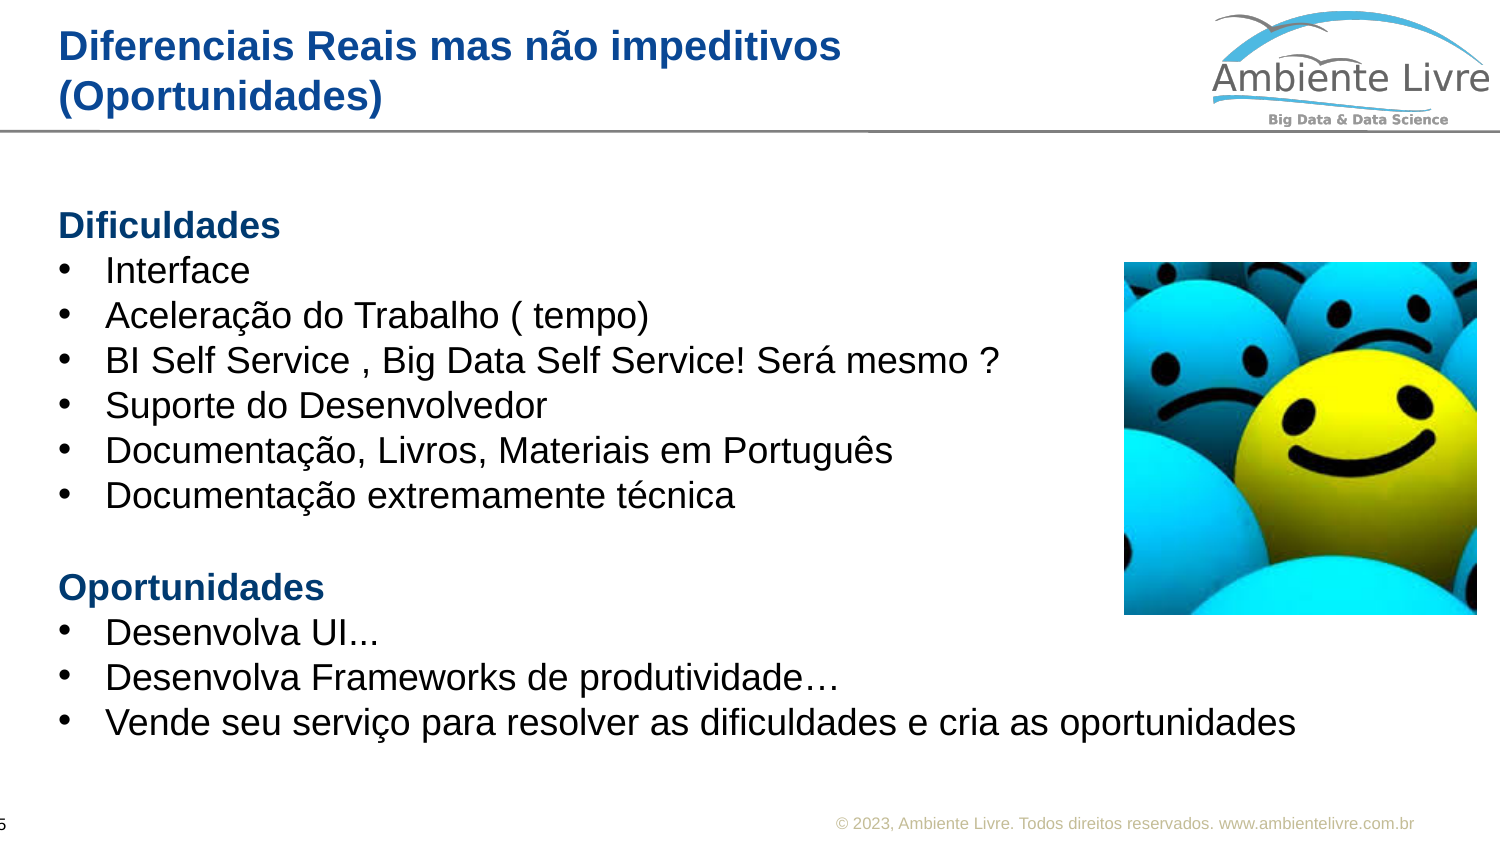

# Diferenciais Reais mas não impeditivos (Oportunidades)
Dificuldades
Interface
Aceleração do Trabalho ( tempo)
BI Self Service , Big Data Self Service! Será mesmo ?
Suporte do Desenvolvedor
Documentação, Livros, Materiais em Português
Documentação extremamente técnica
Oportunidades
Desenvolva UI...
Desenvolva Frameworks de produtividade…
Vende seu serviço para resolver as dificuldades e cria as oportunidades